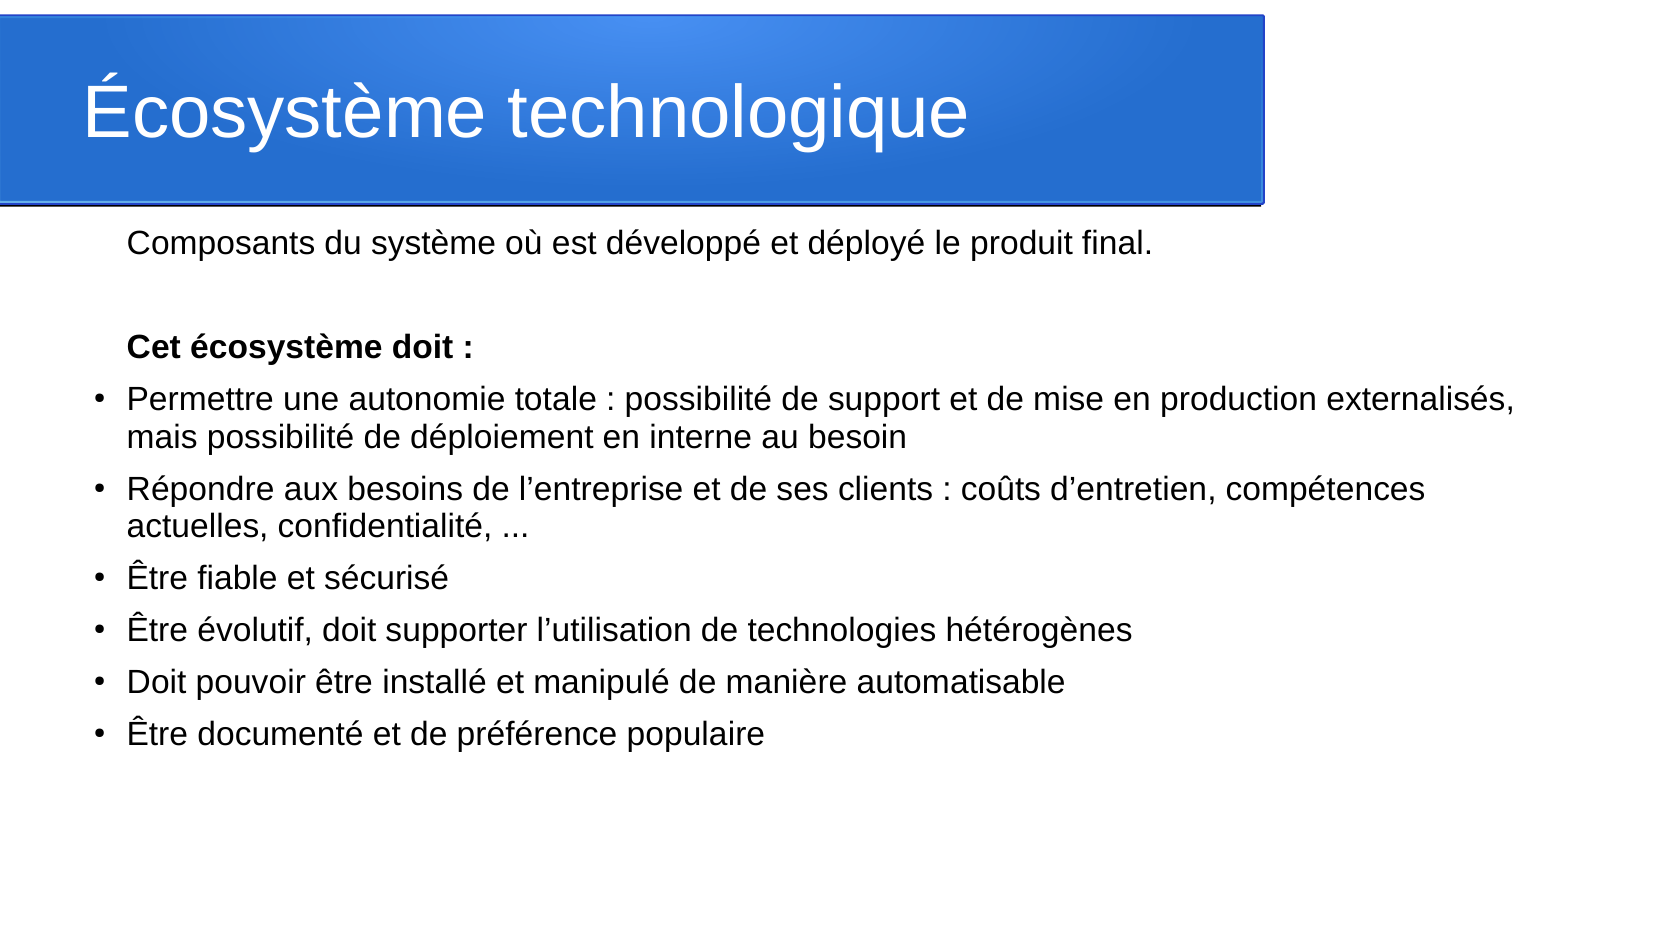

# Écosystème technologique
Composants du système où est développé et déployé le produit final.
Cet écosystème doit :
Permettre une autonomie totale : possibilité de support et de mise en production externalisés, mais possibilité de déploiement en interne au besoin
Répondre aux besoins de l’entreprise et de ses clients : coûts d’entretien, compétences actuelles, confidentialité, ...
Être fiable et sécurisé
Être évolutif, doit supporter l’utilisation de technologies hétérogènes
Doit pouvoir être installé et manipulé de manière automatisable
Être documenté et de préférence populaire